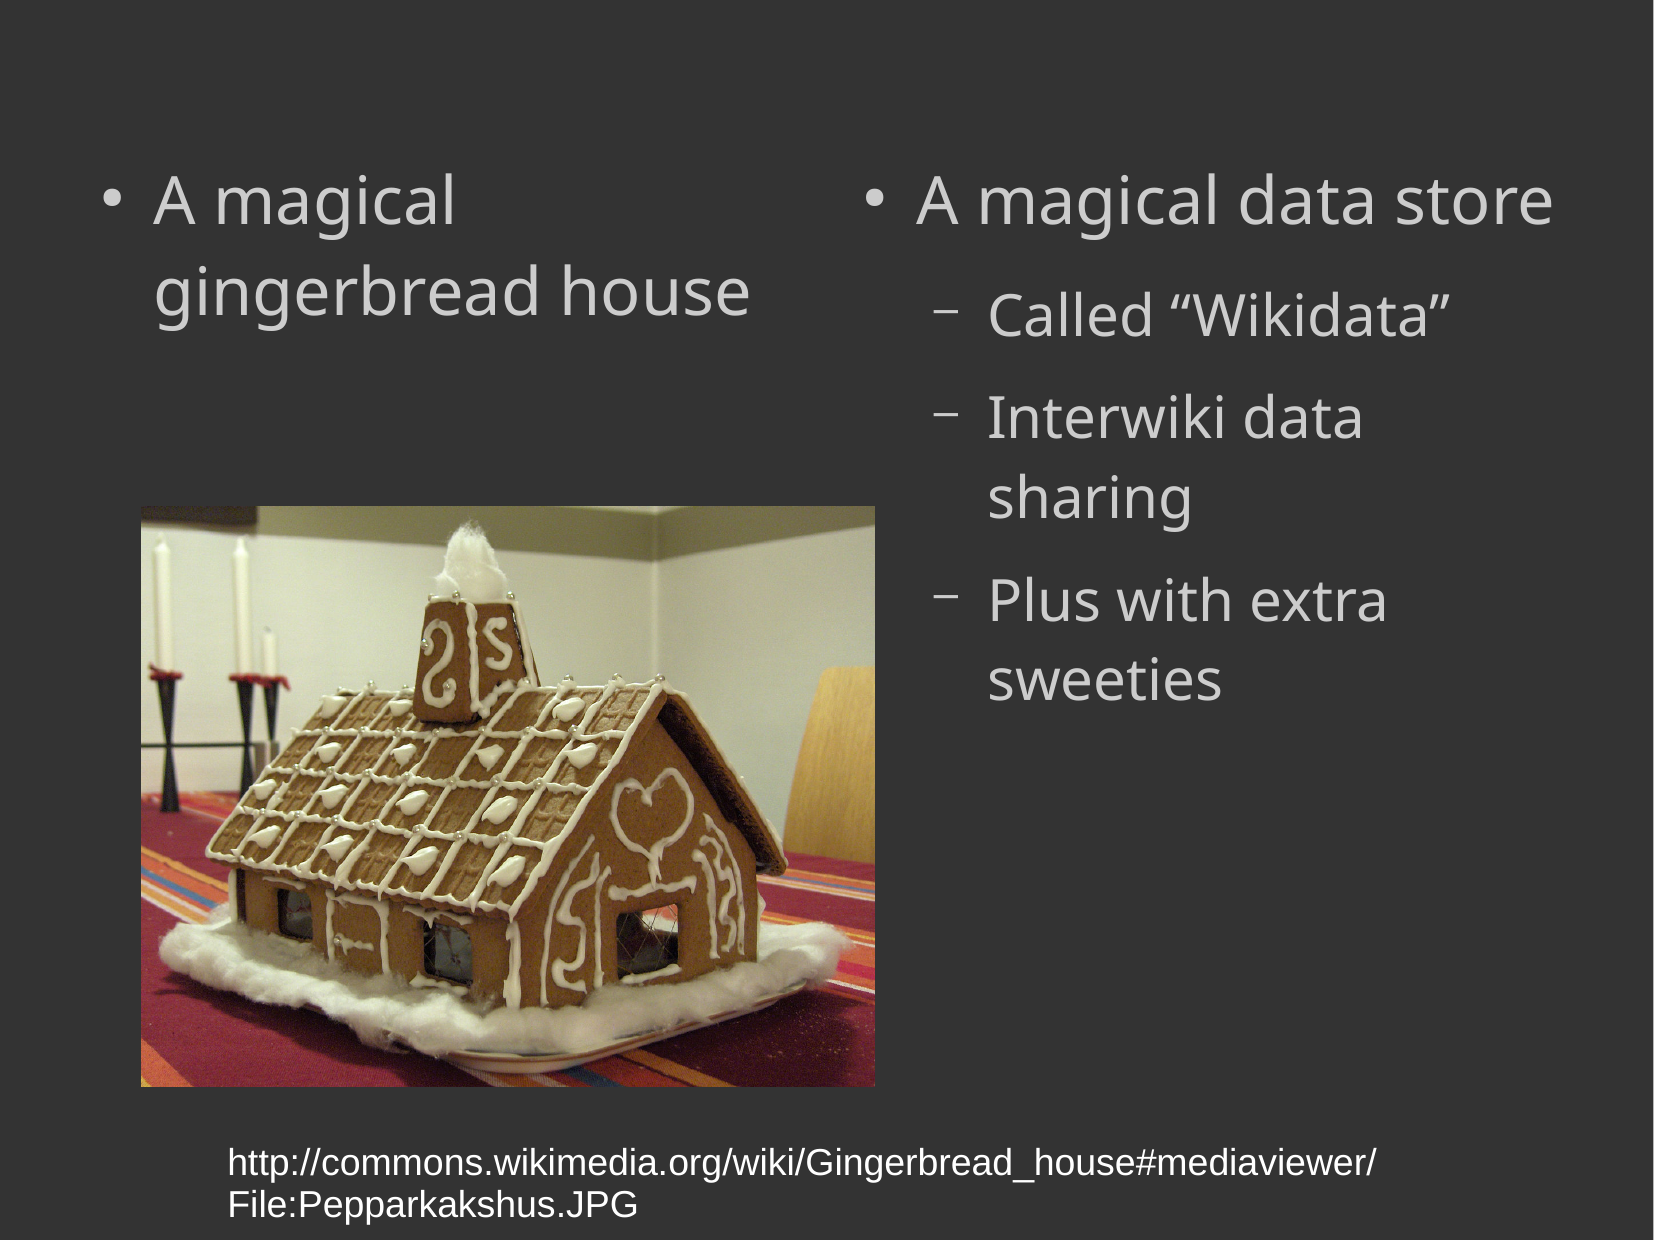

# A magical gingerbread house
A magical data store
Called “Wikidata”
Interwiki data sharing
Plus with extra sweeties
http://commons.wikimedia.org/wiki/Gingerbread_house#mediaviewer/File:Pepparkakshus.JPG